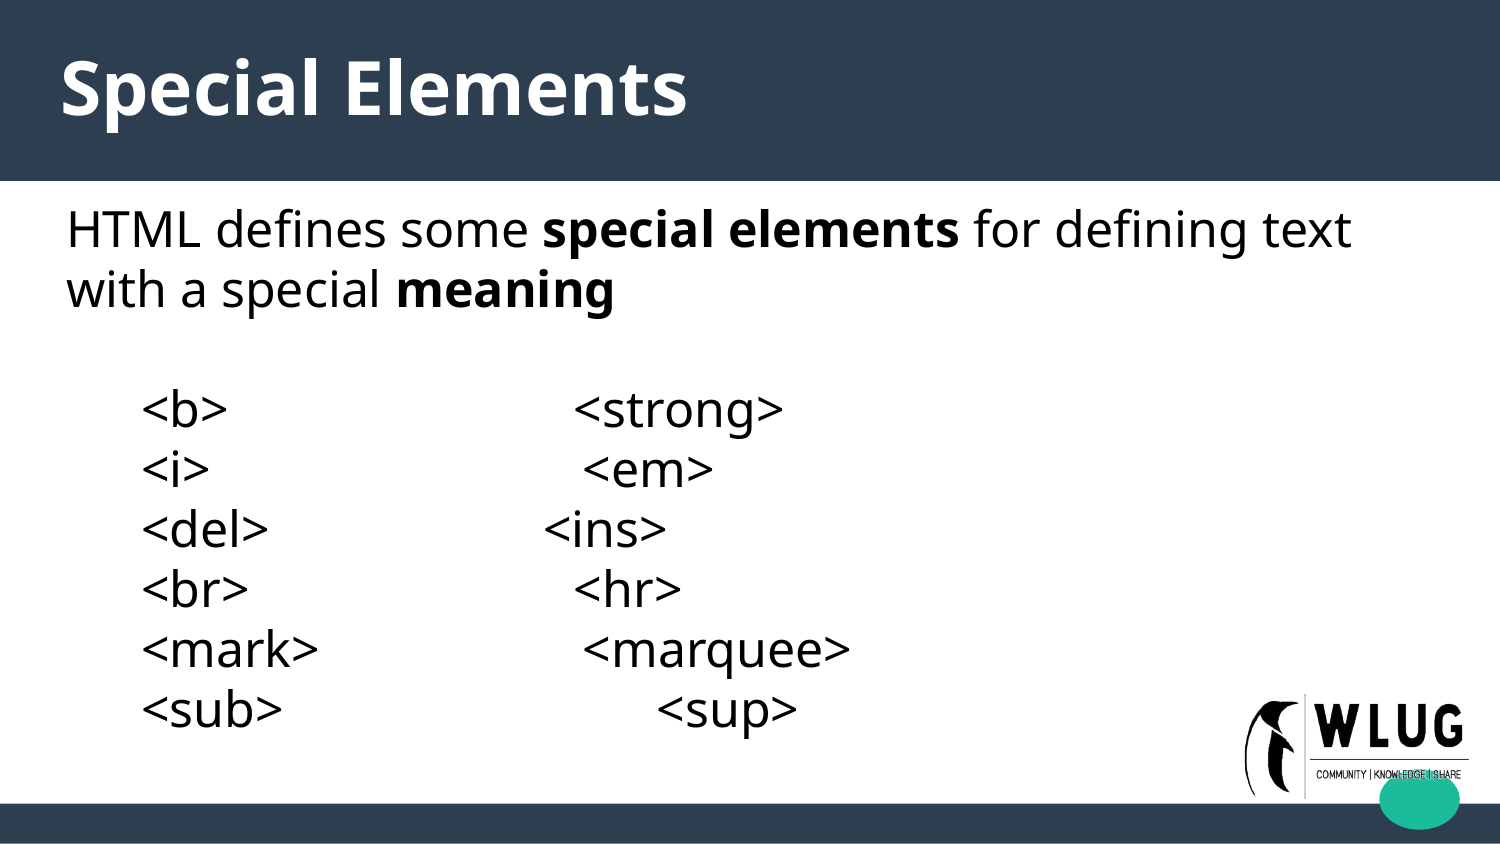

# Special Elements
HTML defines some special elements for defining text with a special meaning
<b> 				 <strong>
<i> 				 	<em>
<del>		 <ins>
<br> 				 <hr>
<mark> 	<marquee>
<sub> 			 	<sup>